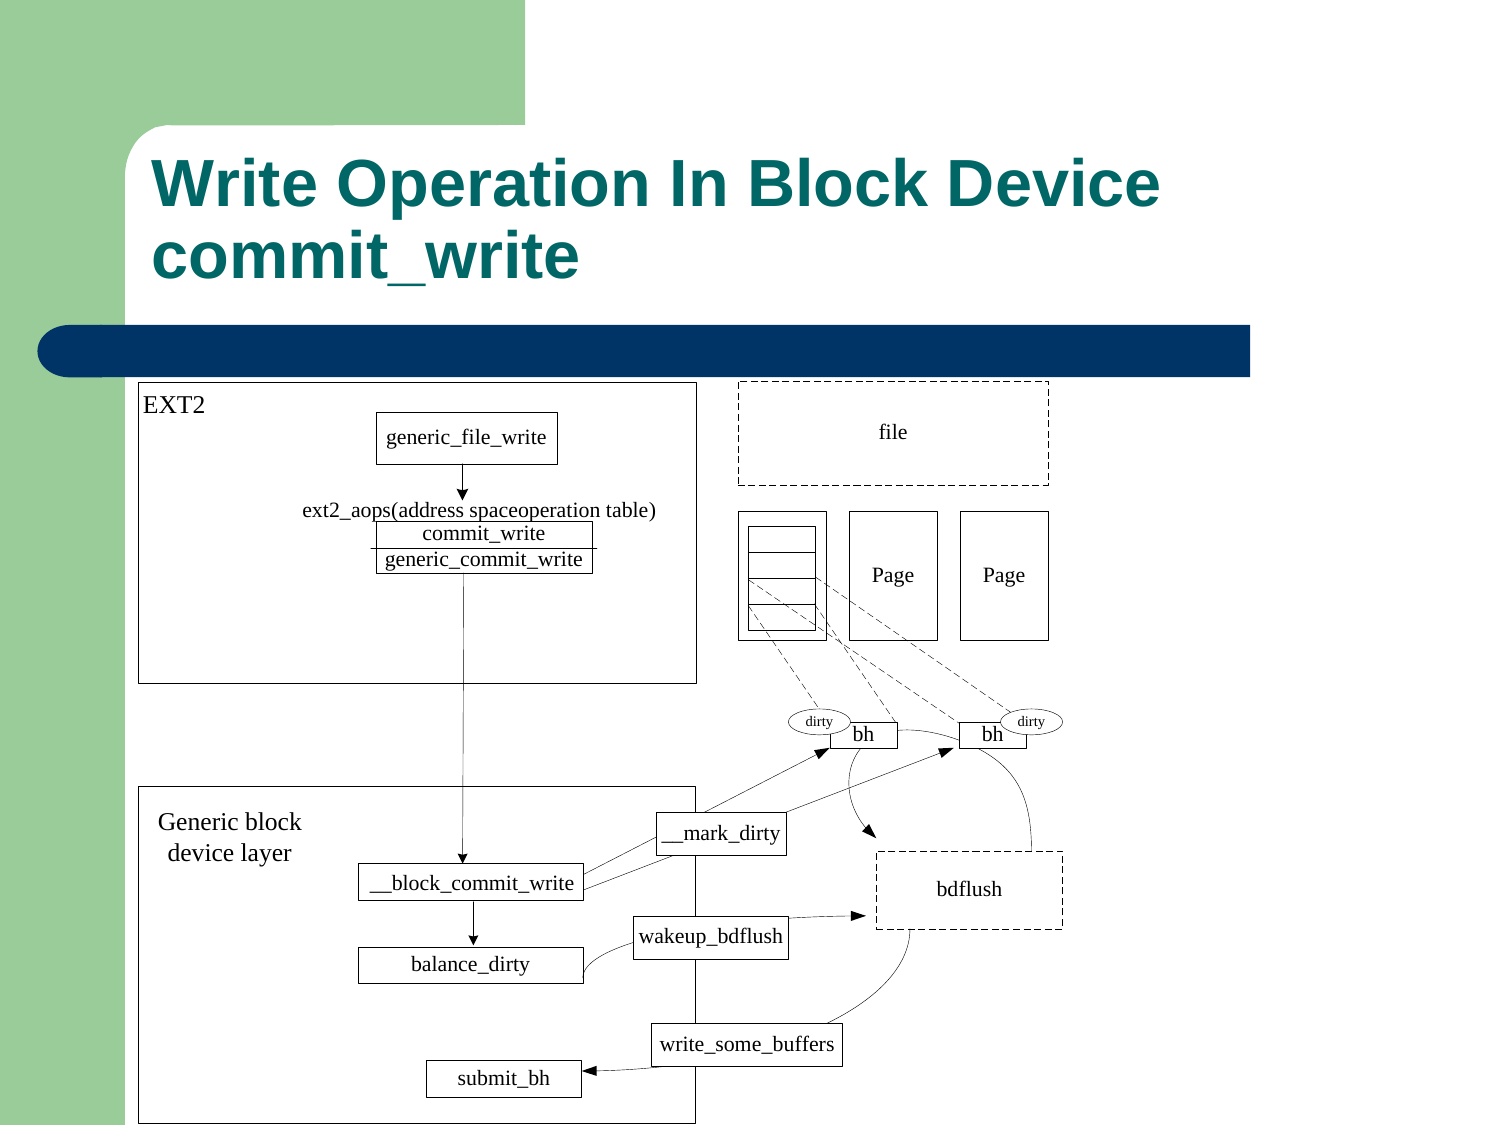

# Write Operation In Block Device commit_write